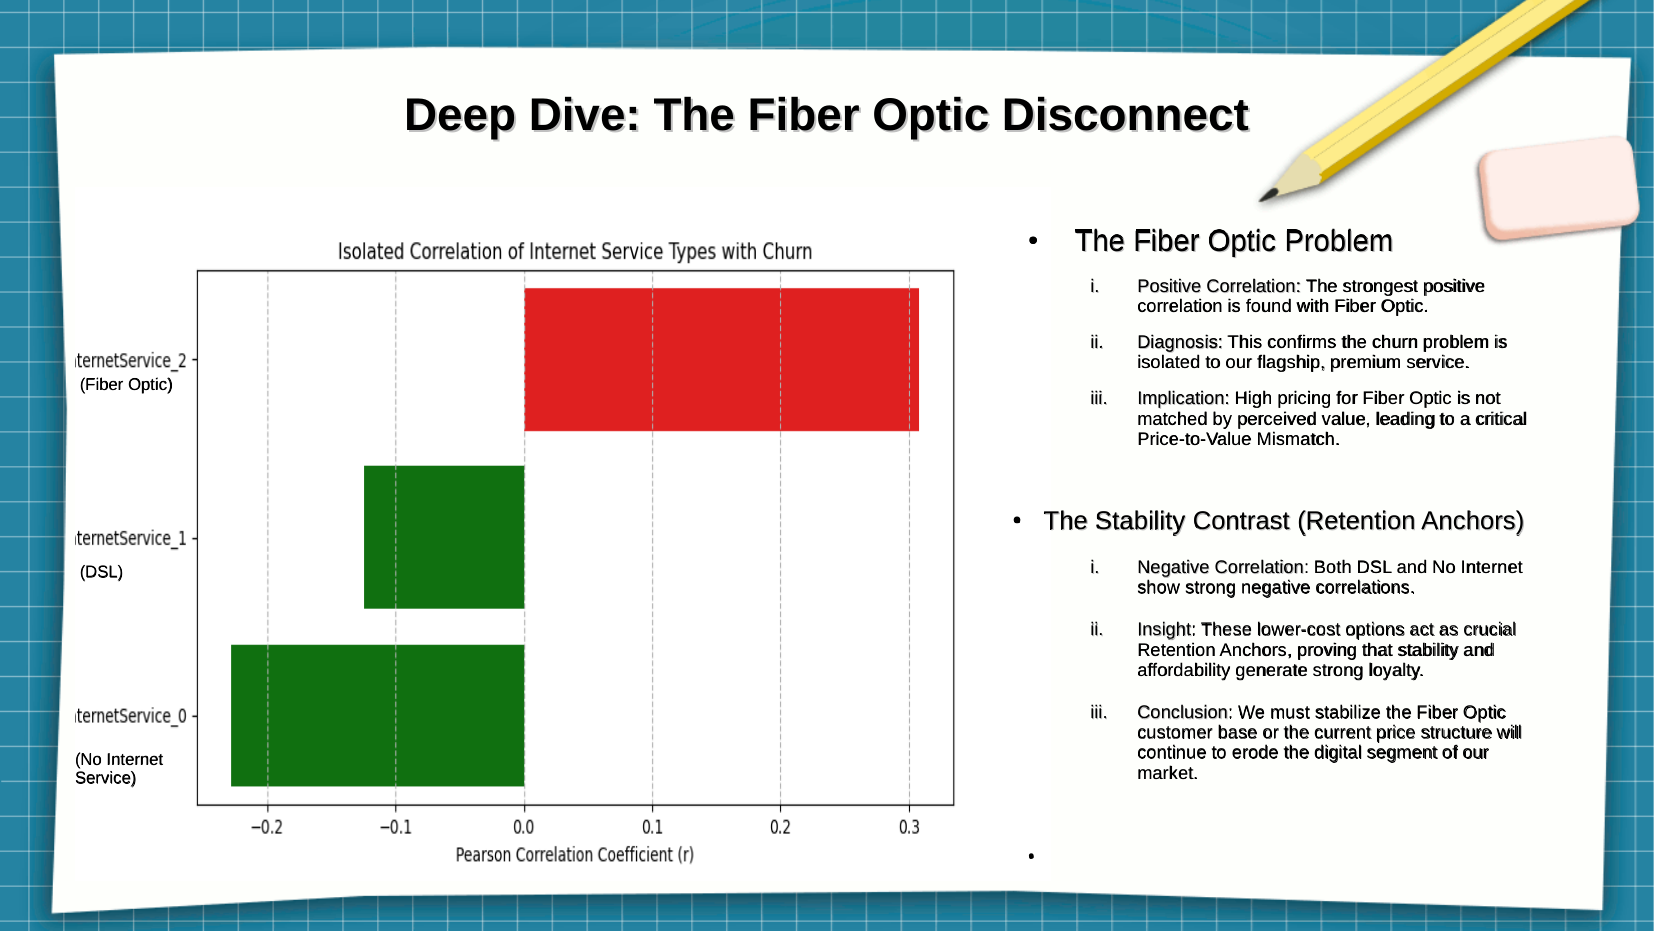

# Deep Dive: The Fiber Optic Disconnect
The Fiber Optic Problem
Positive Correlation: The strongest positive correlation is found with Fiber Optic.
Diagnosis: This confirms the churn problem is isolated to our flagship, premium service.
Implication: High pricing for Fiber Optic is not matched by perceived value, leading to a critical Price-to-Value Mismatch.
The Stability Contrast (Retention Anchors)
Negative Correlation: Both DSL and No Internet show strong negative correlations.
Insight: These lower-cost options act as crucial Retention Anchors, proving that stability and affordability generate strong loyalty.
Conclusion: We must stabilize the Fiber Optic customer base or the current price structure will continue to erode the digital segment of our market.
 (Fiber Optic)
 (DSL)
(No Internet Service)